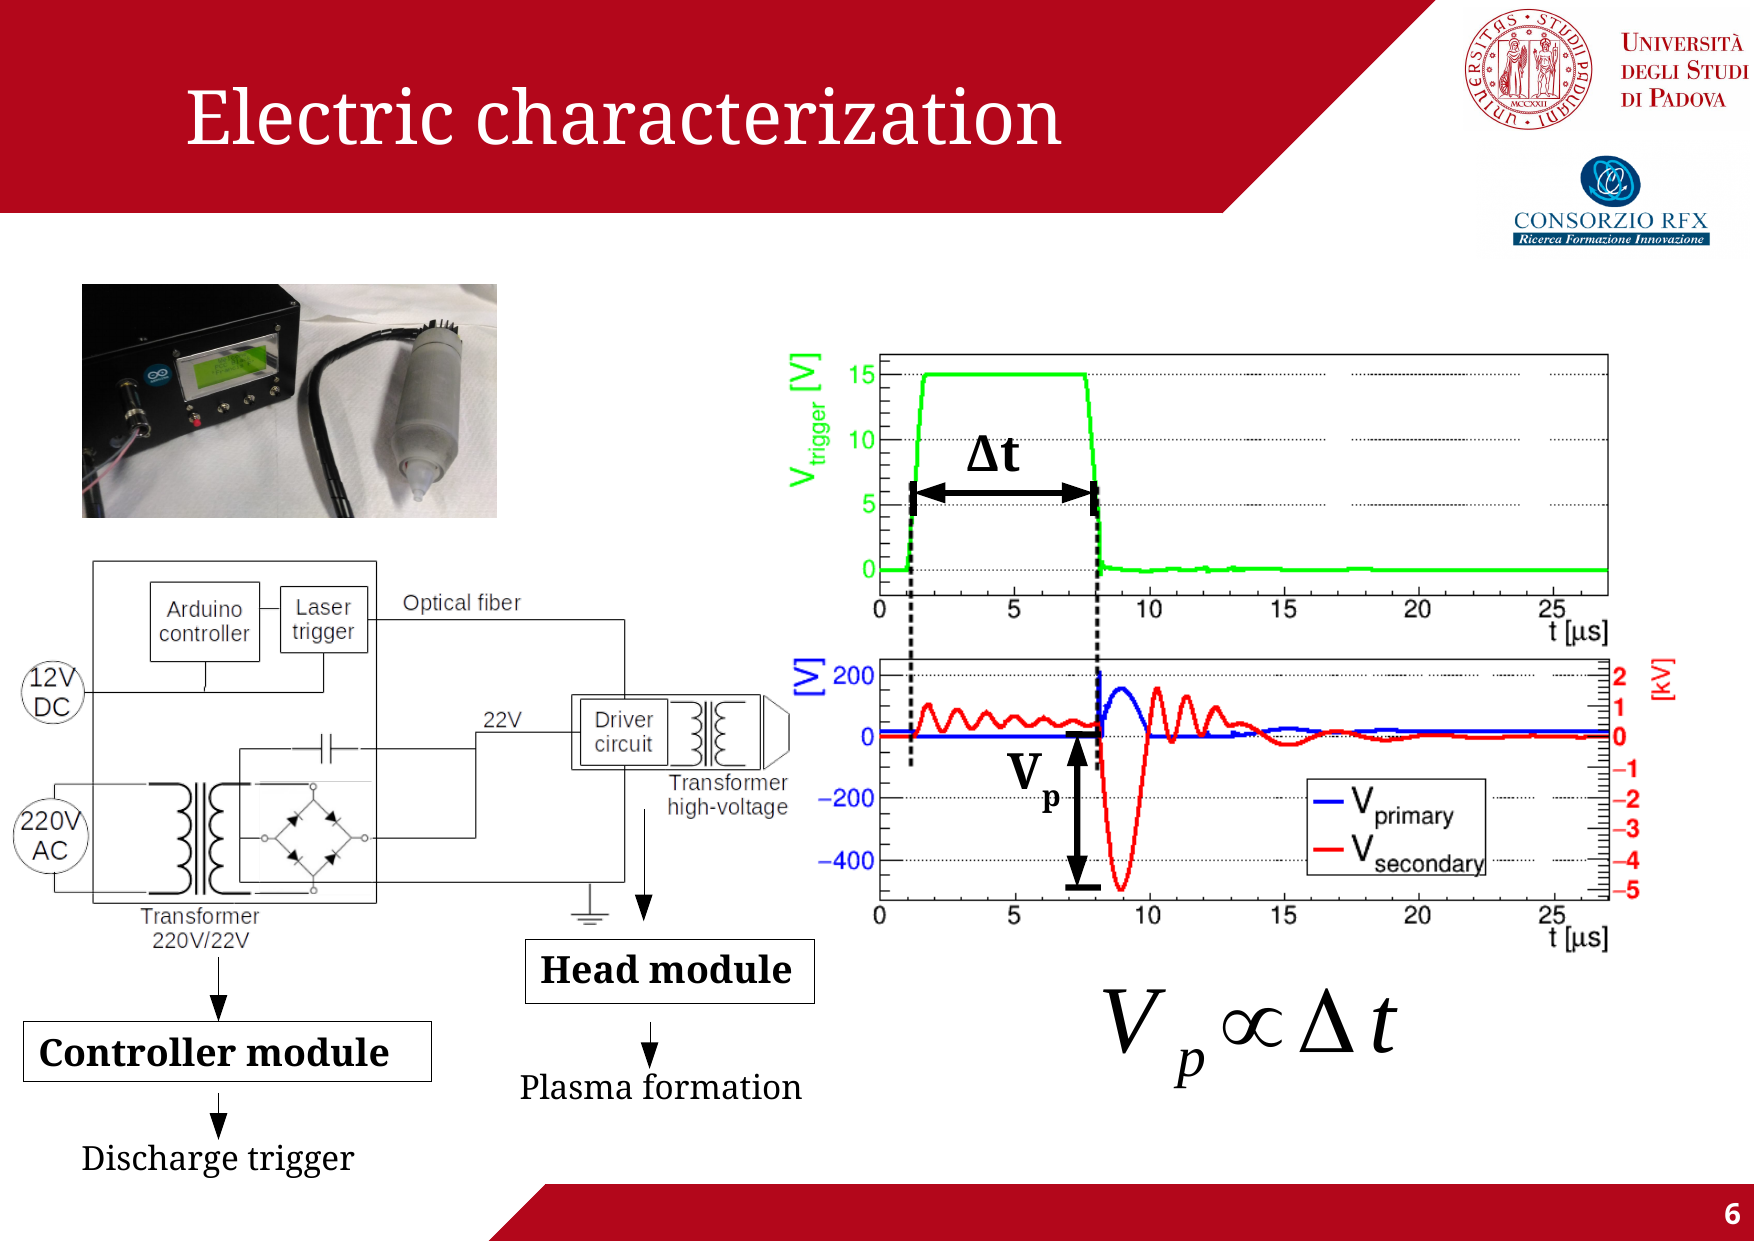

# Electric characterization
Δt
Vp
Head module
Controller module
Plasma formation
Discharge trigger
6